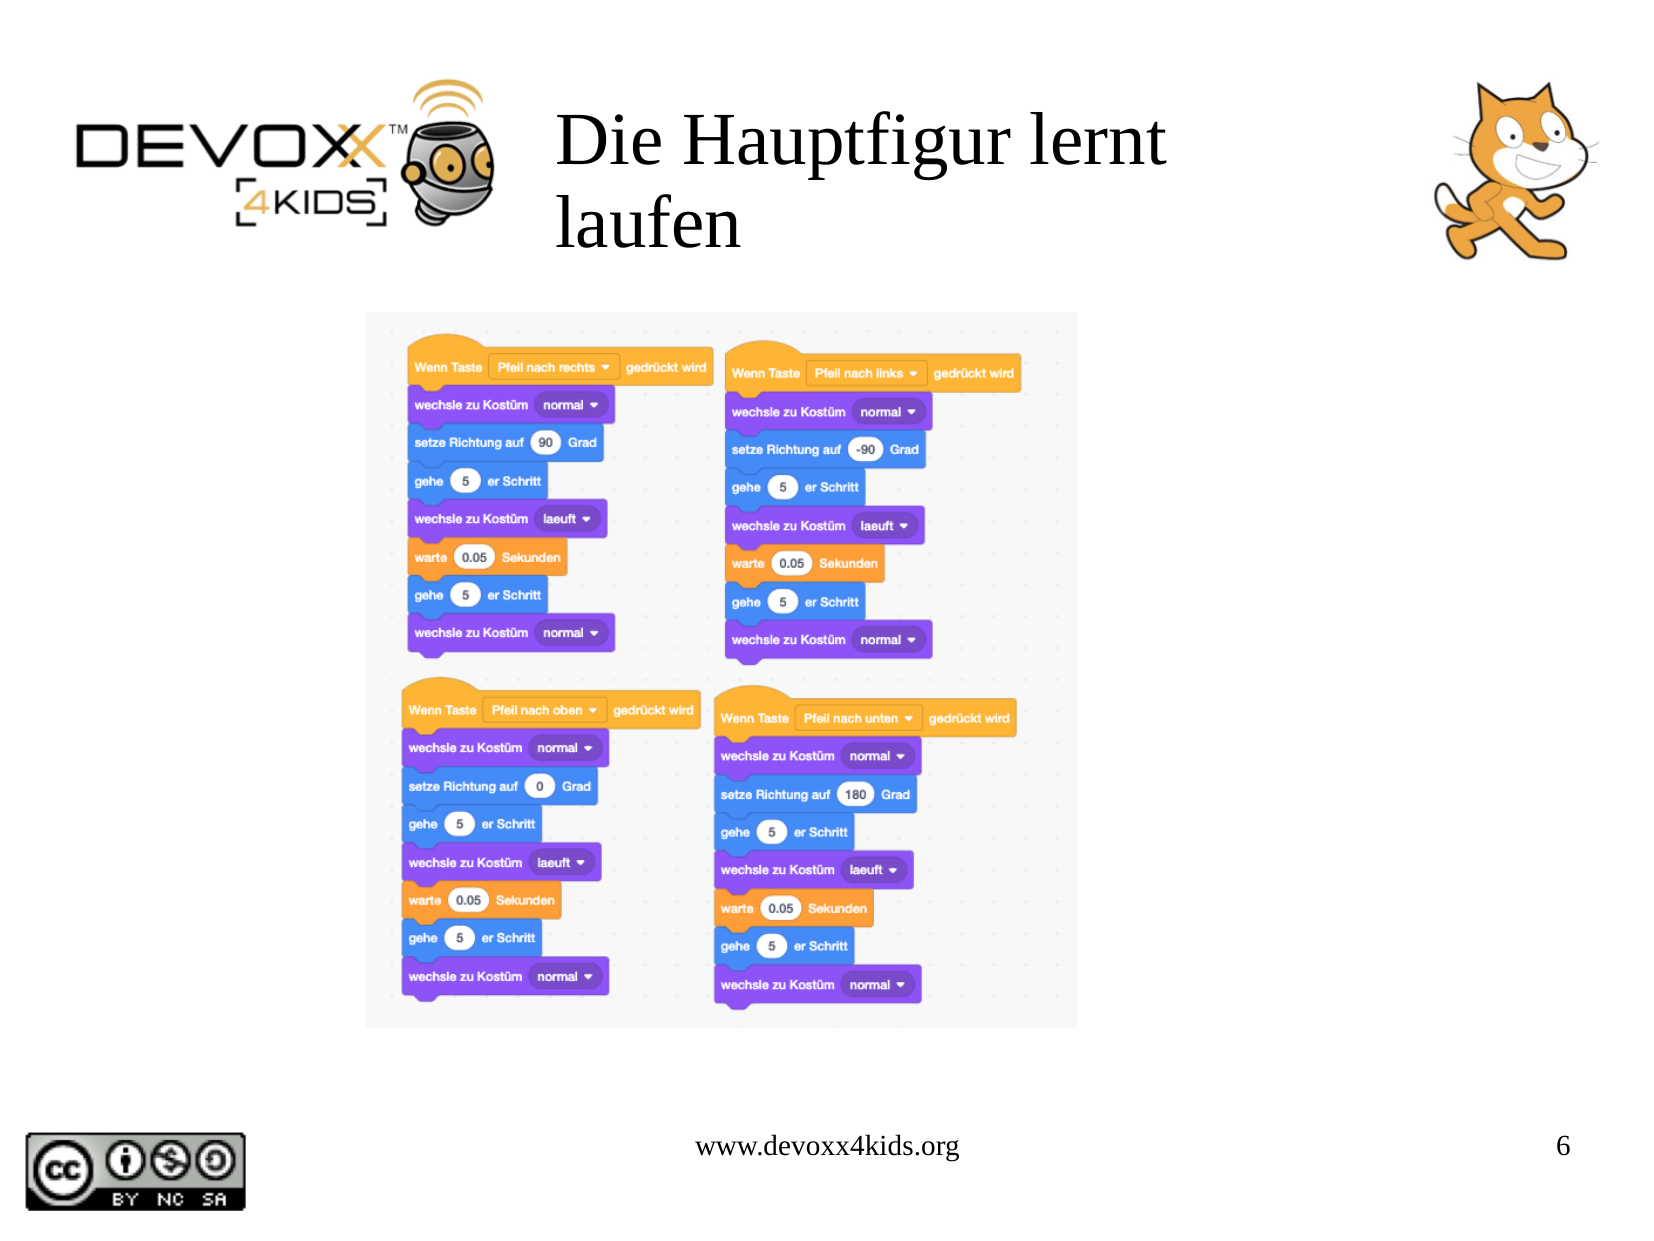

# Die Hauptfigur lernt laufen
www.devoxx4kids.org
6